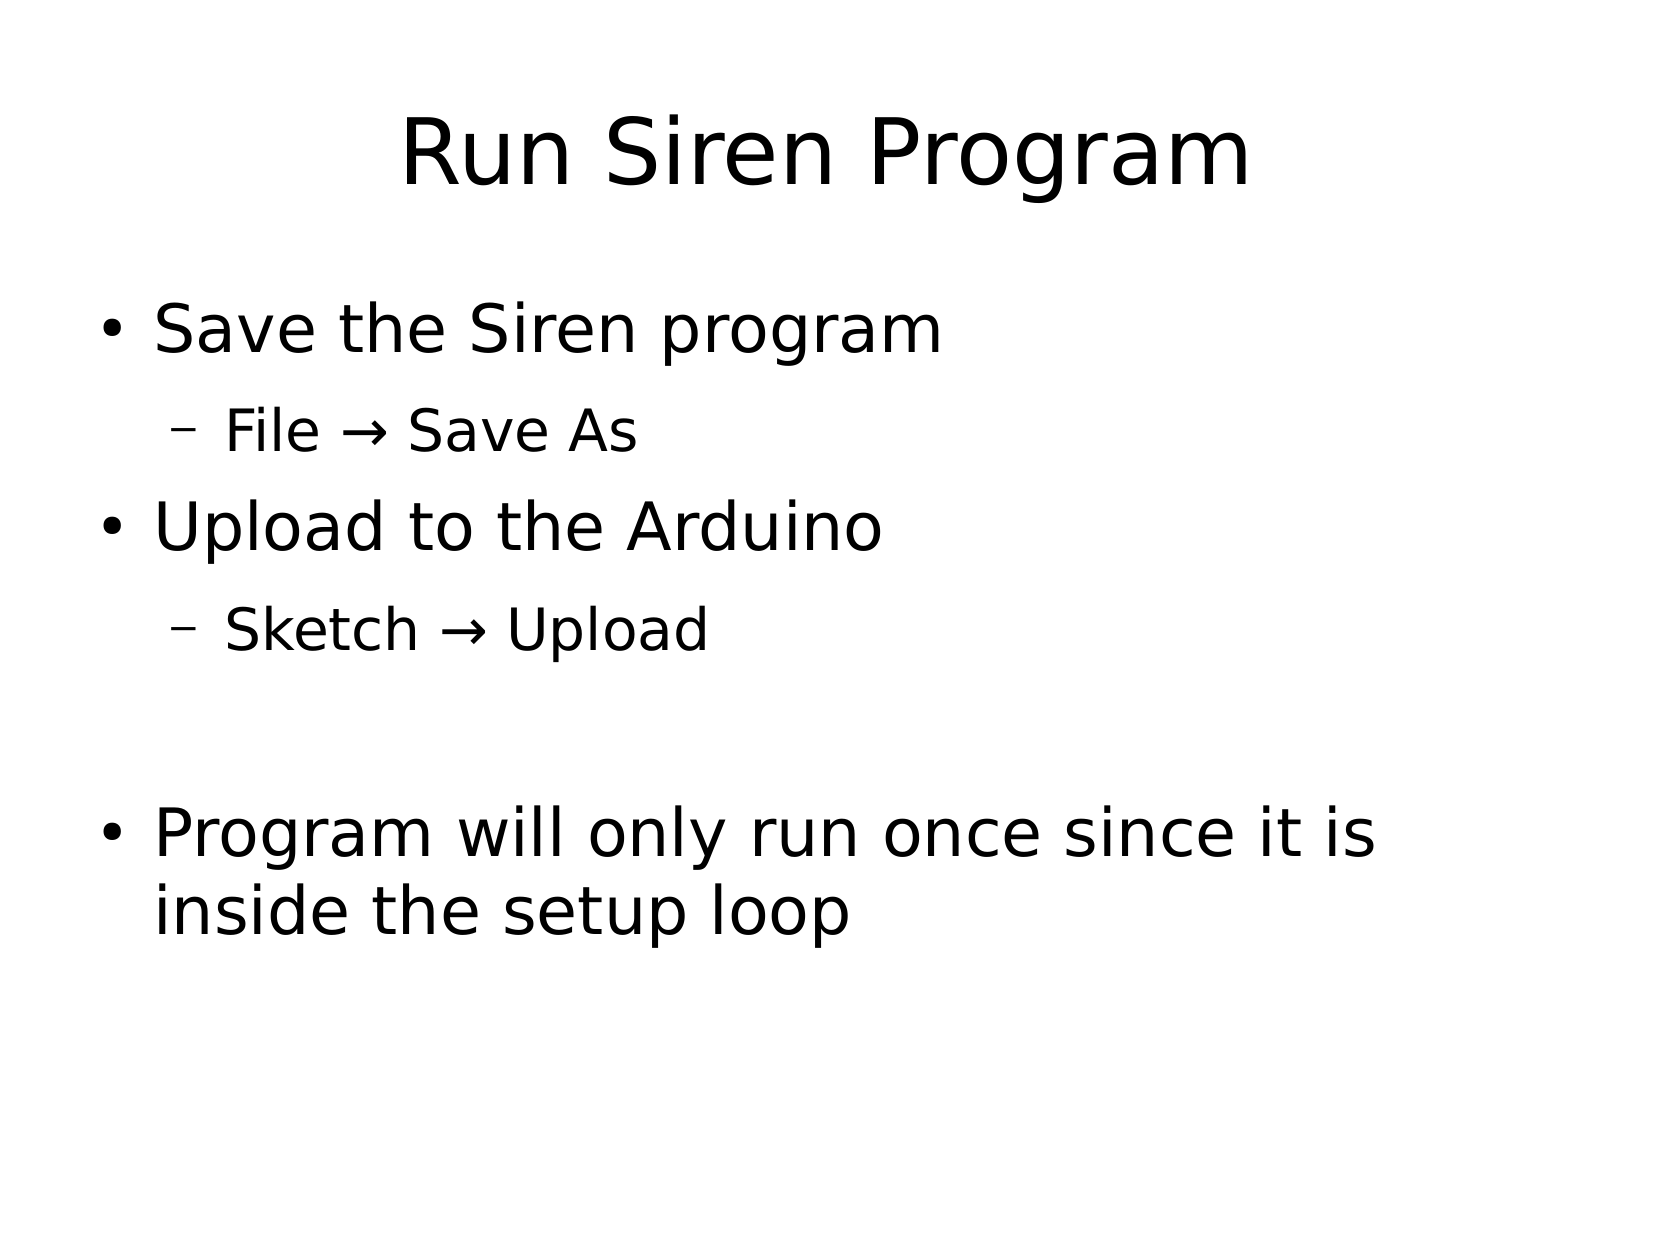

# Run Siren Program
Save the Siren program
File → Save As
Upload to the Arduino
Sketch → Upload
Program will only run once since it is inside the setup loop